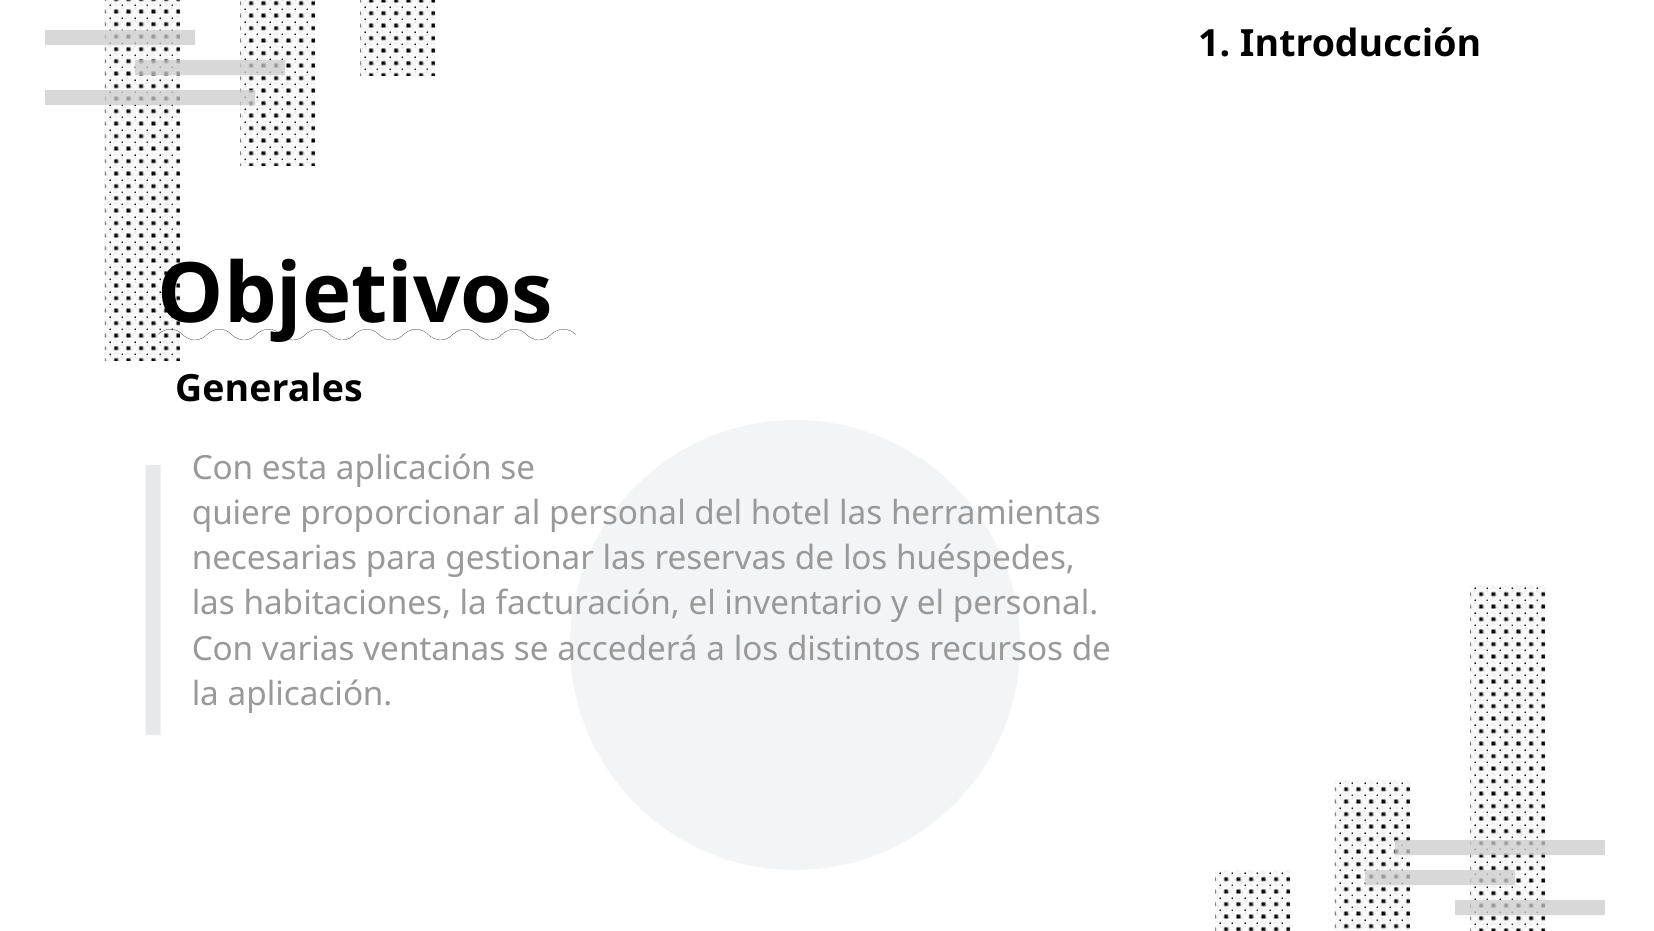

1. Introducción
Objetivos
Generales
Con esta aplicación se
quiere proporcionar al personal del hotel las herramientas necesarias para gestionar las reservas de los huéspedes, las habitaciones, la facturación, el inventario y el personal.
Con varias ventanas se accederá a los distintos recursos de la aplicación.